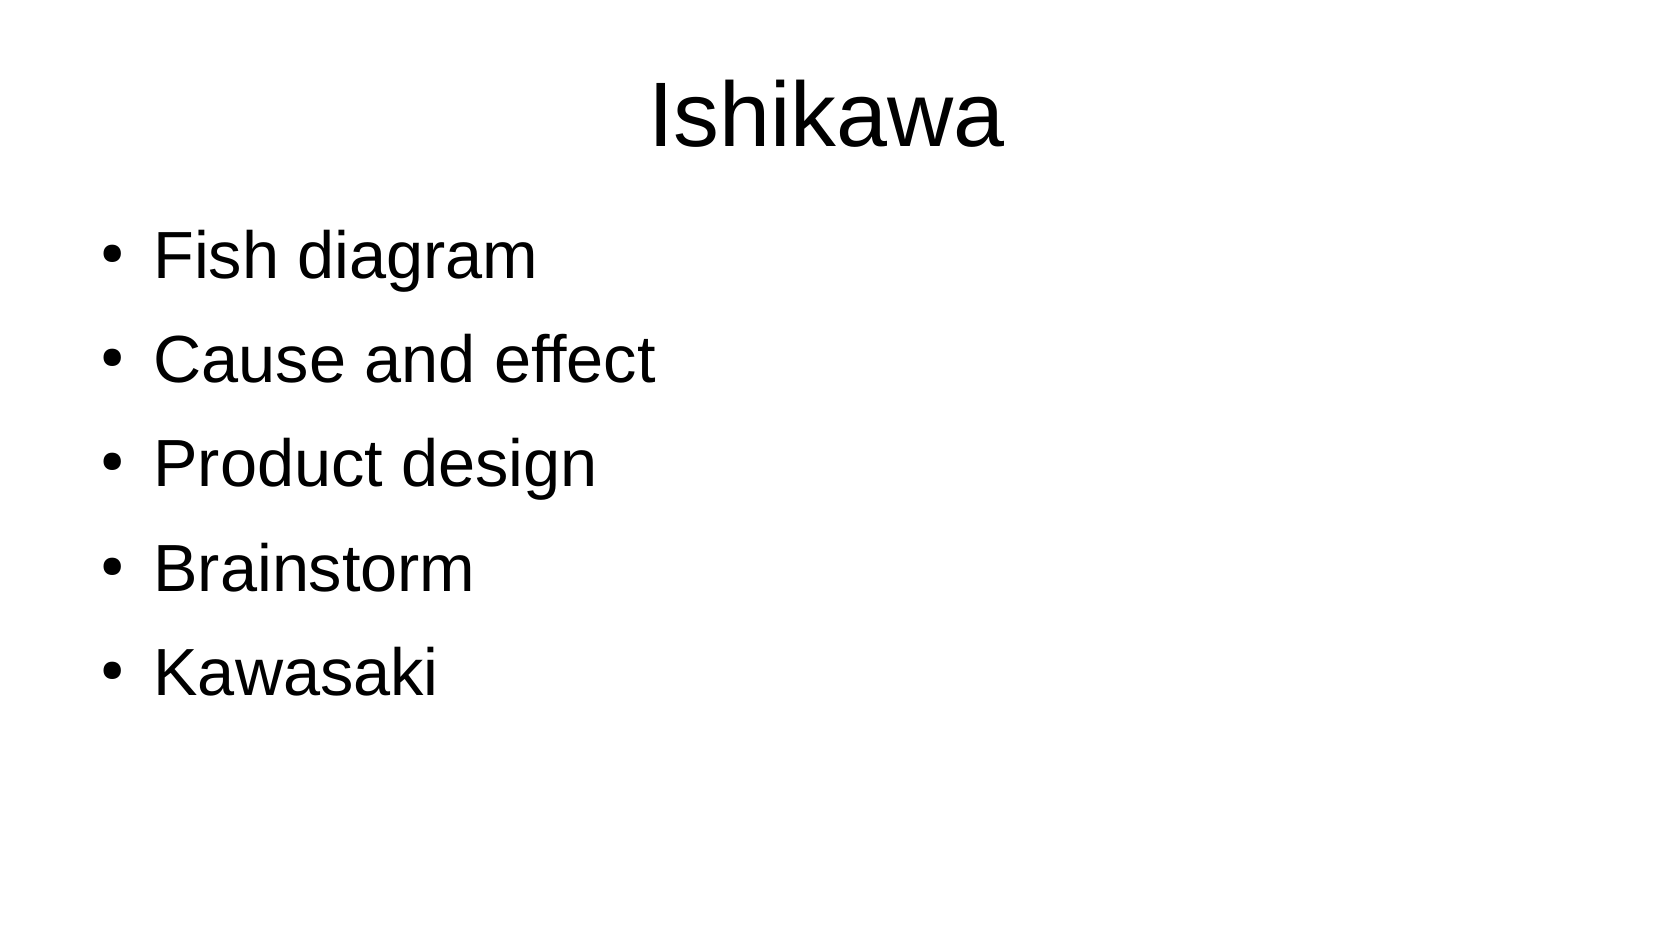

# Ishikawa
Fish diagram
Cause and effect
Product design
Brainstorm
Kawasaki